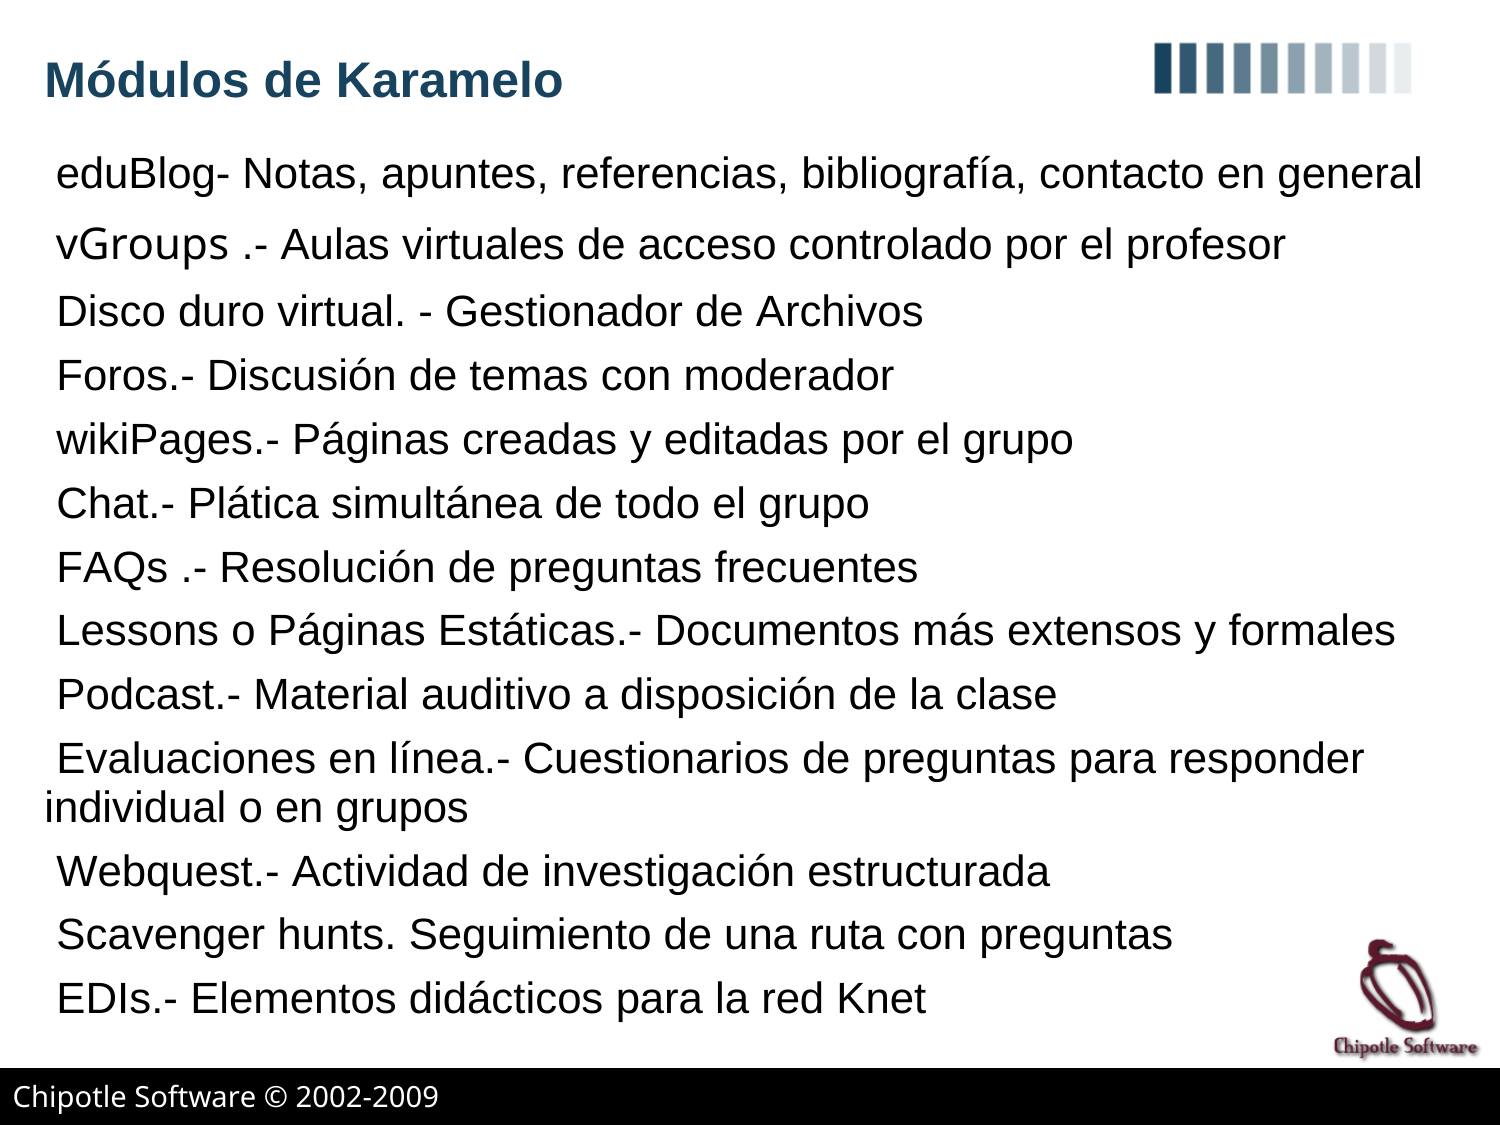

# Módulos de Karamelo
 eduBlog- Notas, apuntes, referencias, bibliografía, contacto en general
 vGroups .- Aulas virtuales de acceso controlado por el profesor
 Disco duro virtual. - Gestionador de Archivos
 Foros.- Discusión de temas con moderador
 wikiPages.- Páginas creadas y editadas por el grupo
 Chat.- Plática simultánea de todo el grupo
 FAQs .- Resolución de preguntas frecuentes
 Lessons o Páginas Estáticas.- Documentos más extensos y formales
 Podcast.- Material auditivo a disposición de la clase
 Evaluaciones en línea.- Cuestionarios de preguntas para responder
individual o en grupos
 Webquest.- Actividad de investigación estructurada
 Scavenger hunts. Seguimiento de una ruta con preguntas
 EDIs.- Elementos didácticos para la red Knet